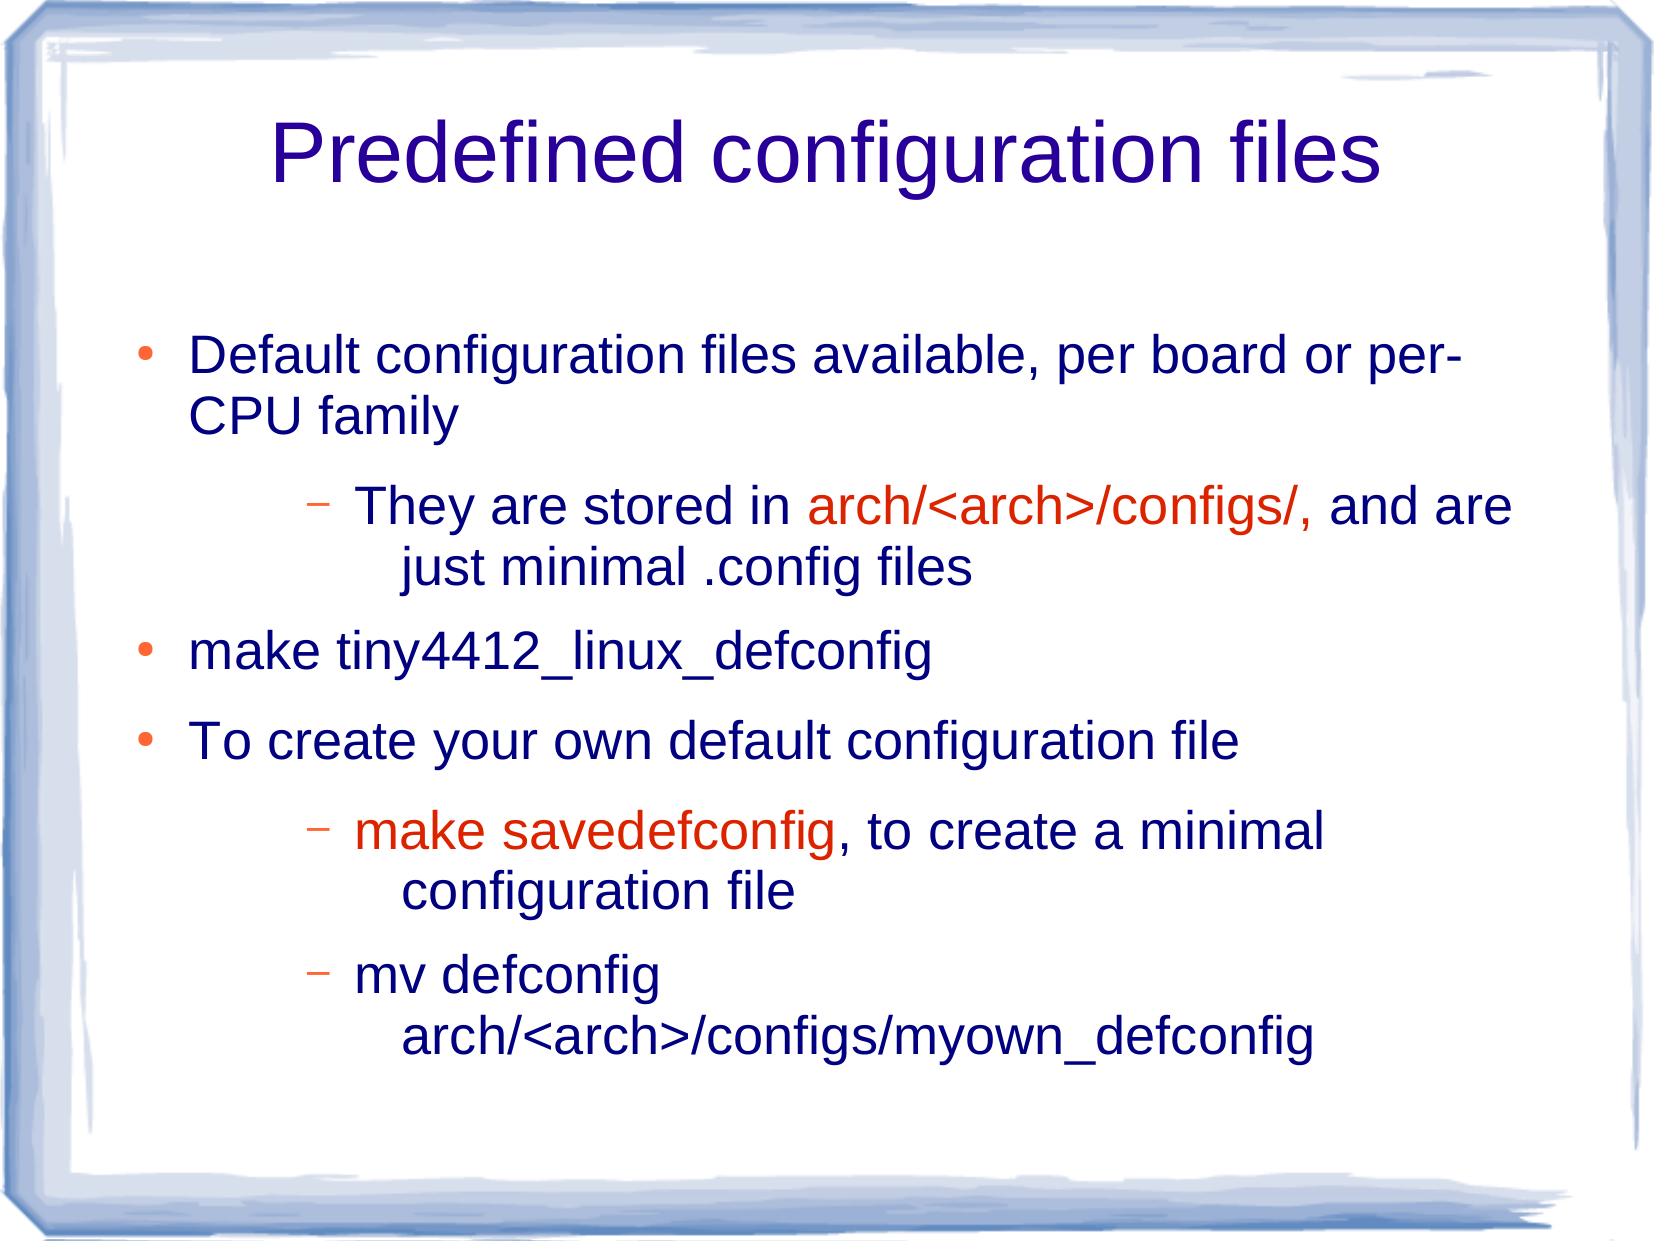

# Predefined configuration files
Default configuration files available, per board or per-CPU family
They are stored in arch/<arch>/configs/, and are just minimal .config files
make tiny4412_linux_defconfig
To create your own default configuration file
make savedefconfig, to create a minimal configuration file
mv defconfig arch/<arch>/configs/myown_defconfig